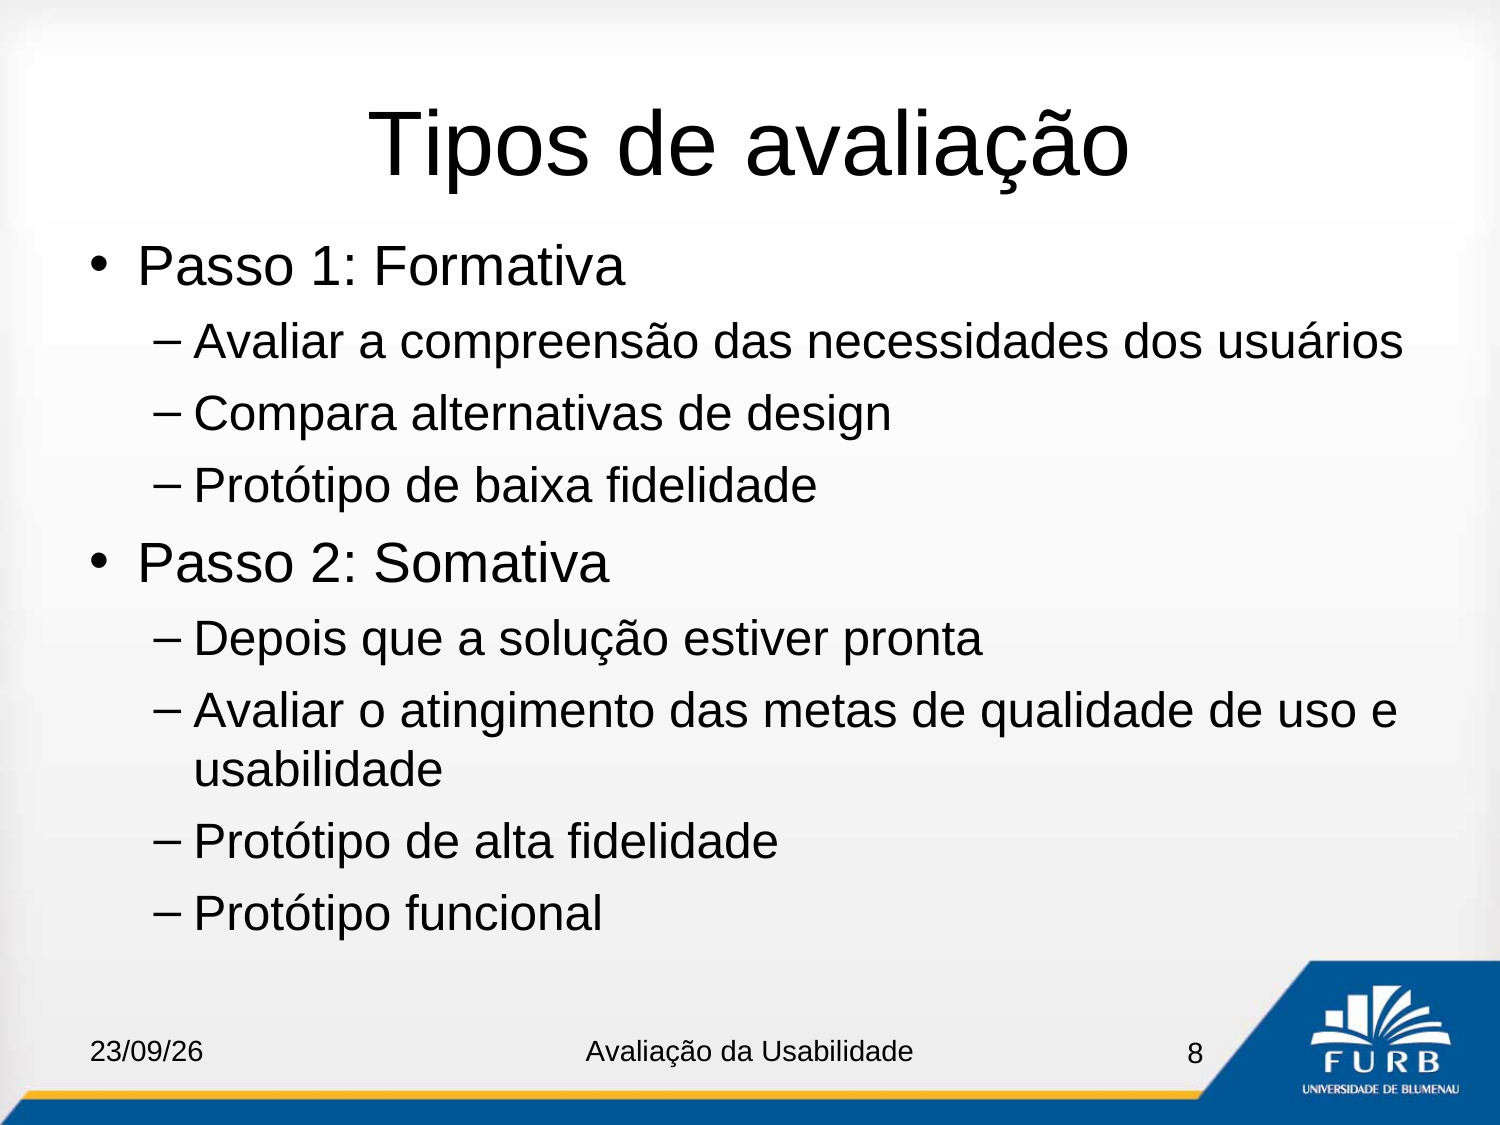

# Tipos de avaliação
Passo 1: Formativa
Avaliar a compreensão das necessidades dos usuários
Compara alternativas de design
Protótipo de baixa fidelidade
Passo 2: Somativa
Depois que a solução estiver pronta
Avaliar o atingimento das metas de qualidade de uso e usabilidade
Protótipo de alta fidelidade
Protótipo funcional
Avaliação da Usabilidade
8